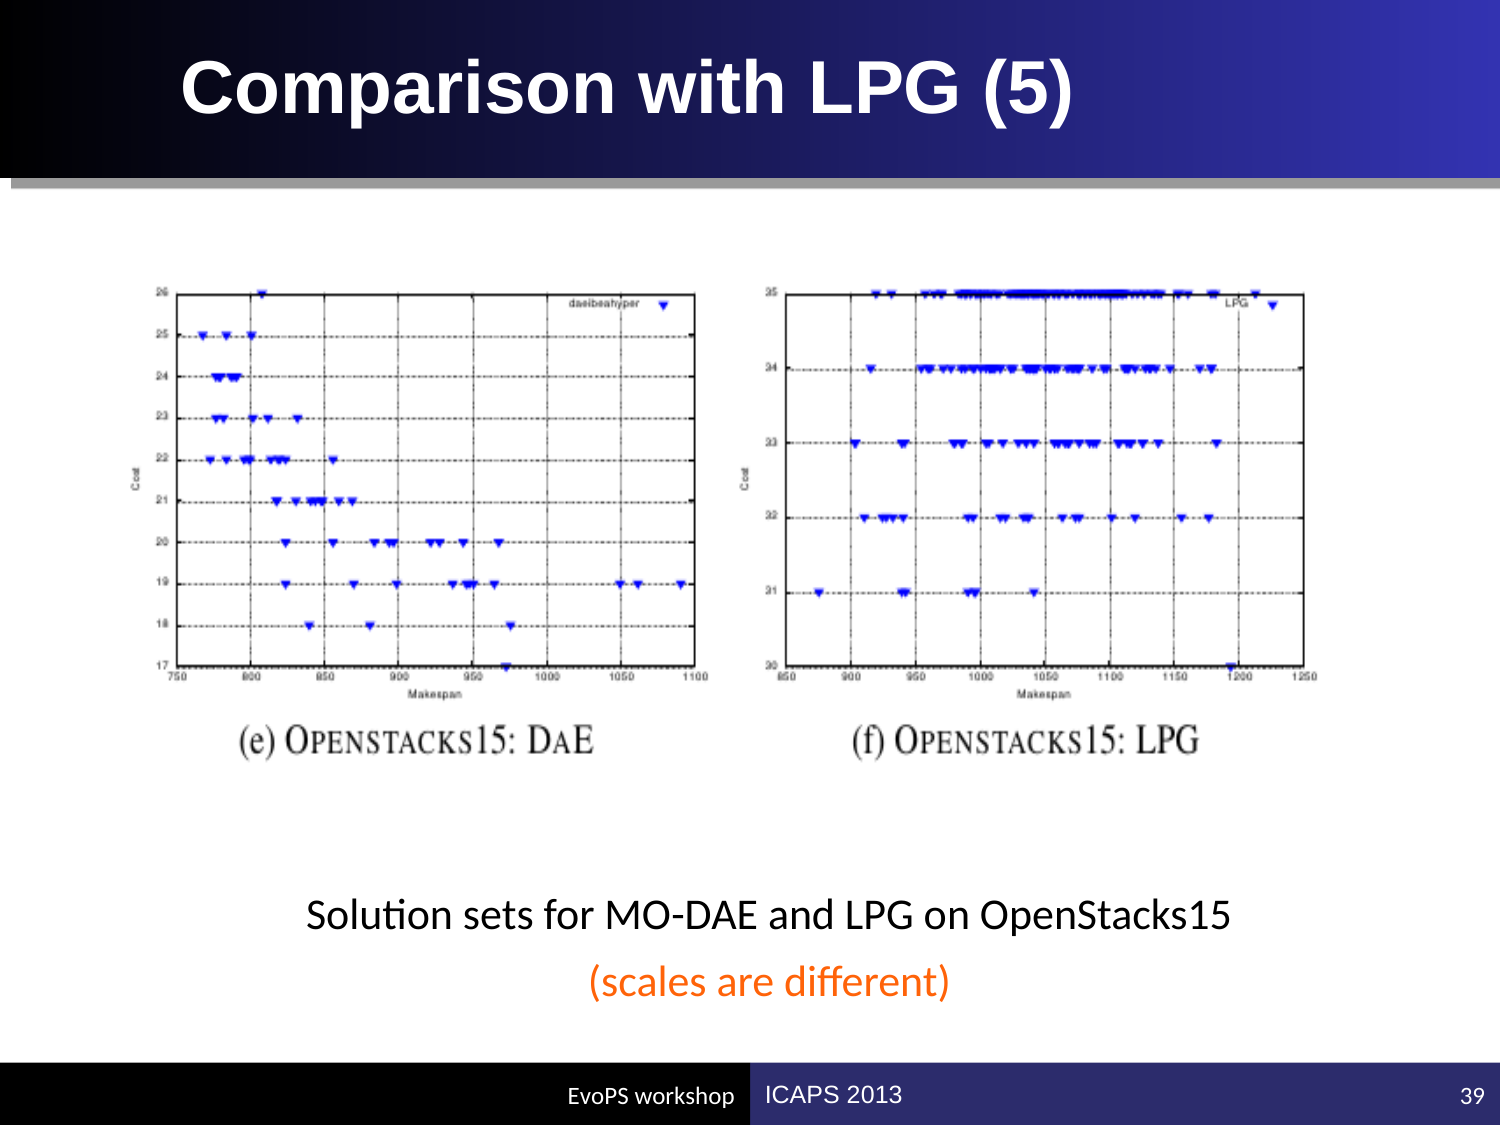

Comparison with LPG (5)
# Solution sets for MO-DAE and LPG on OpenStacks15
(scales are different)
39